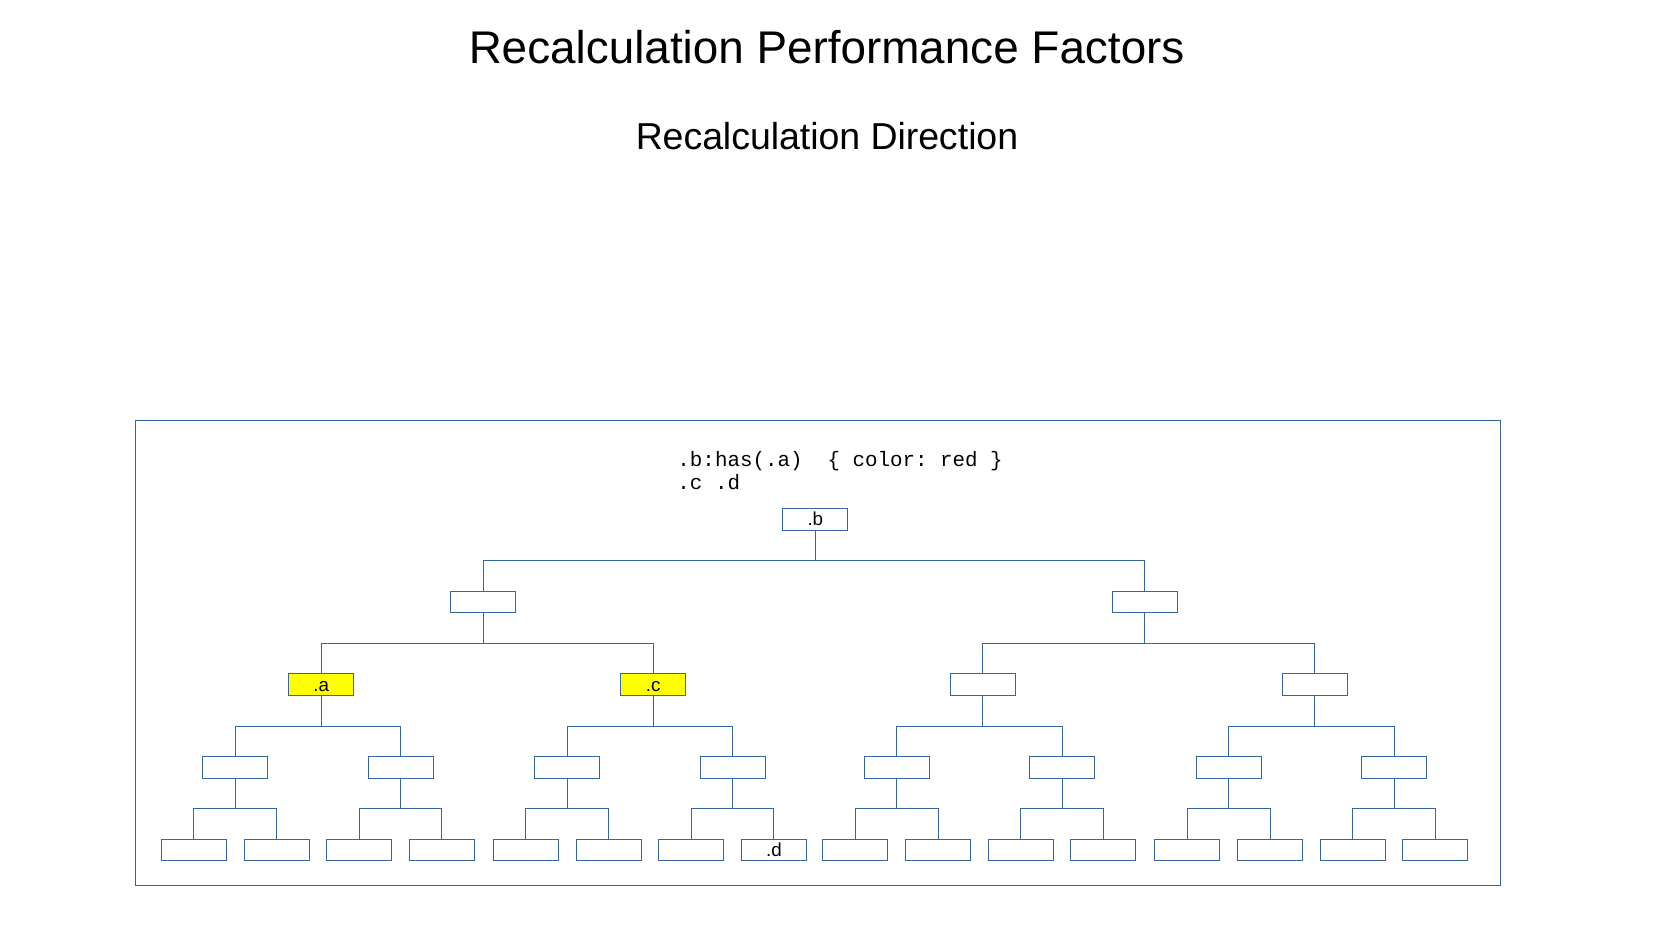

Recalculation Performance Factors
Recalculation Direction
.b:has(.a) { color: red }
.c .d
.b
.a
.c
.d